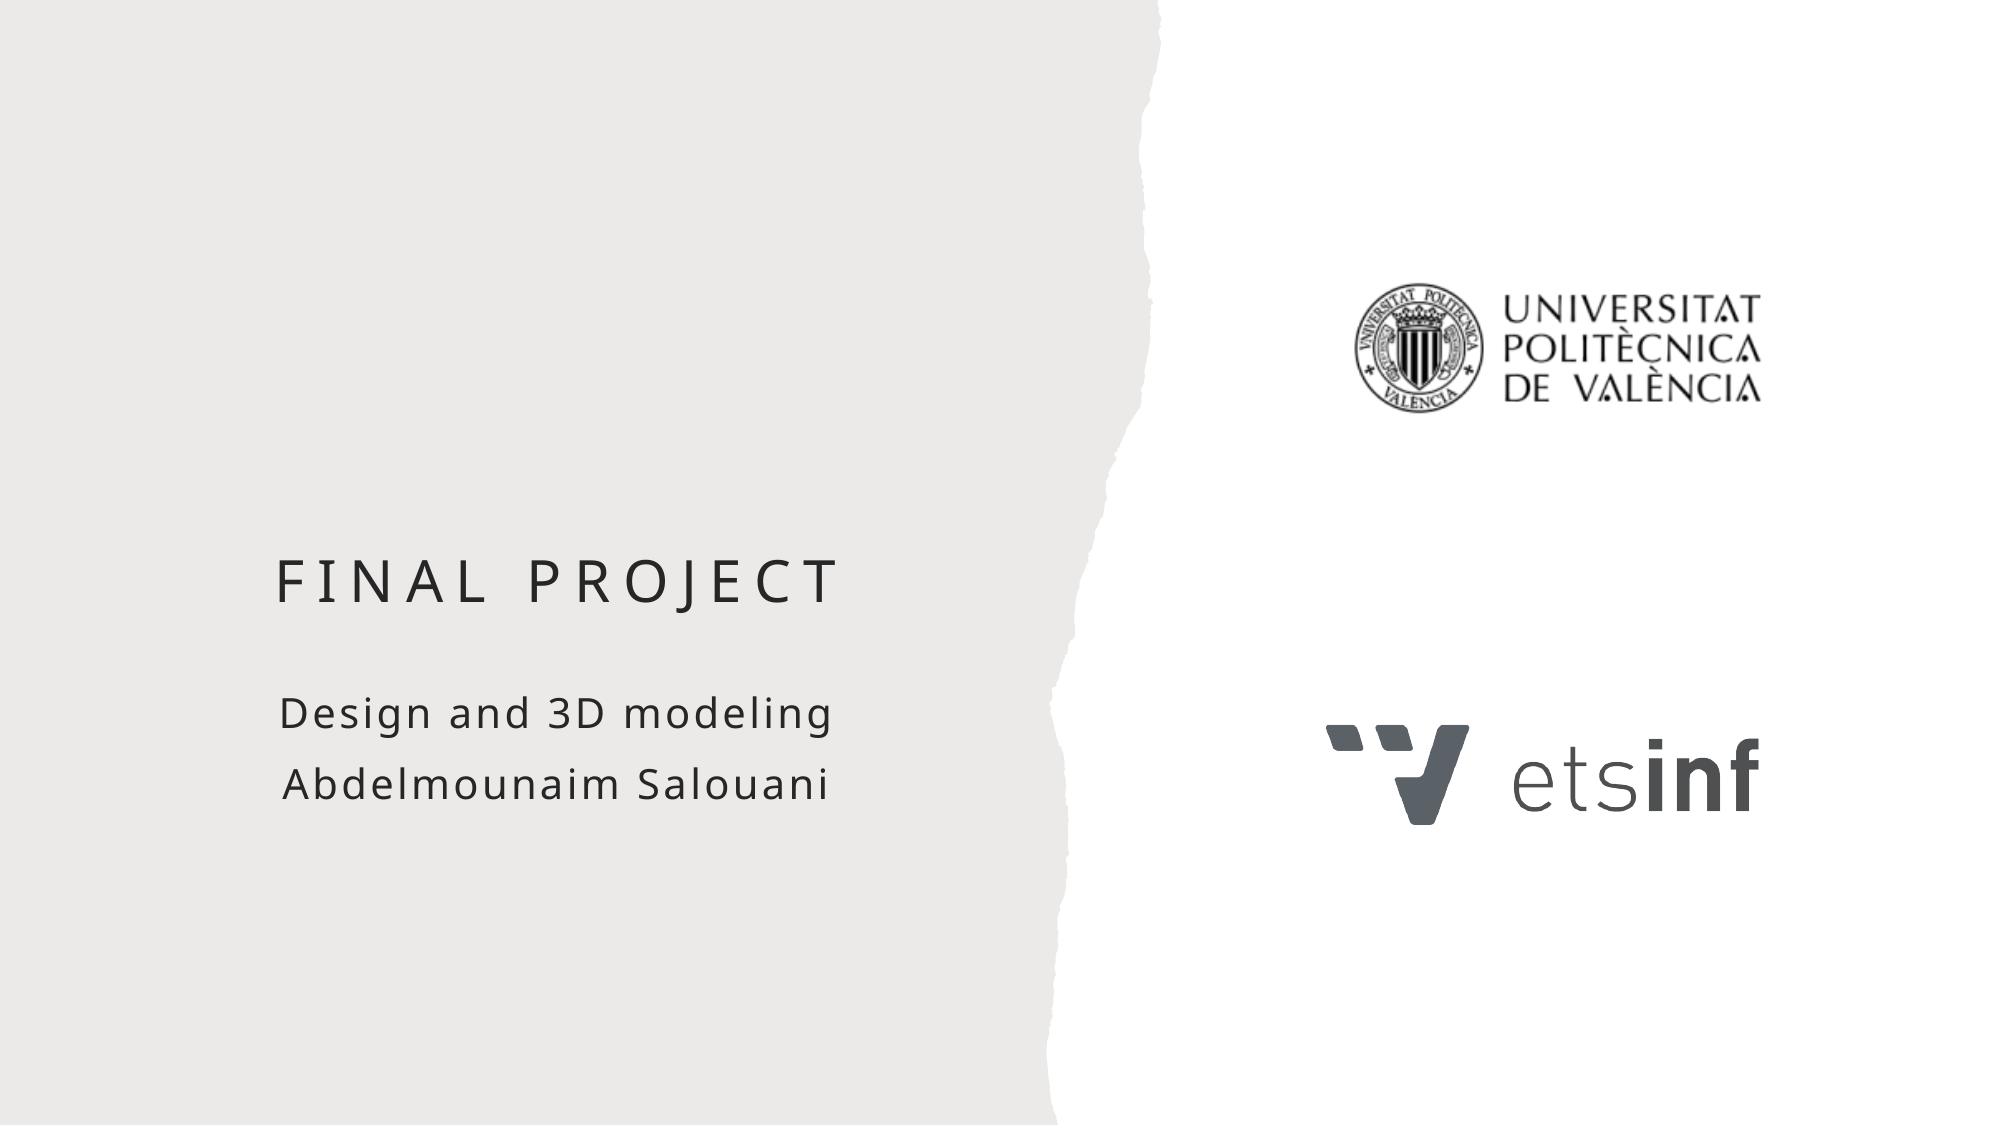

# Final Project
Design and 3D modeling
Abdelmounaim Salouani